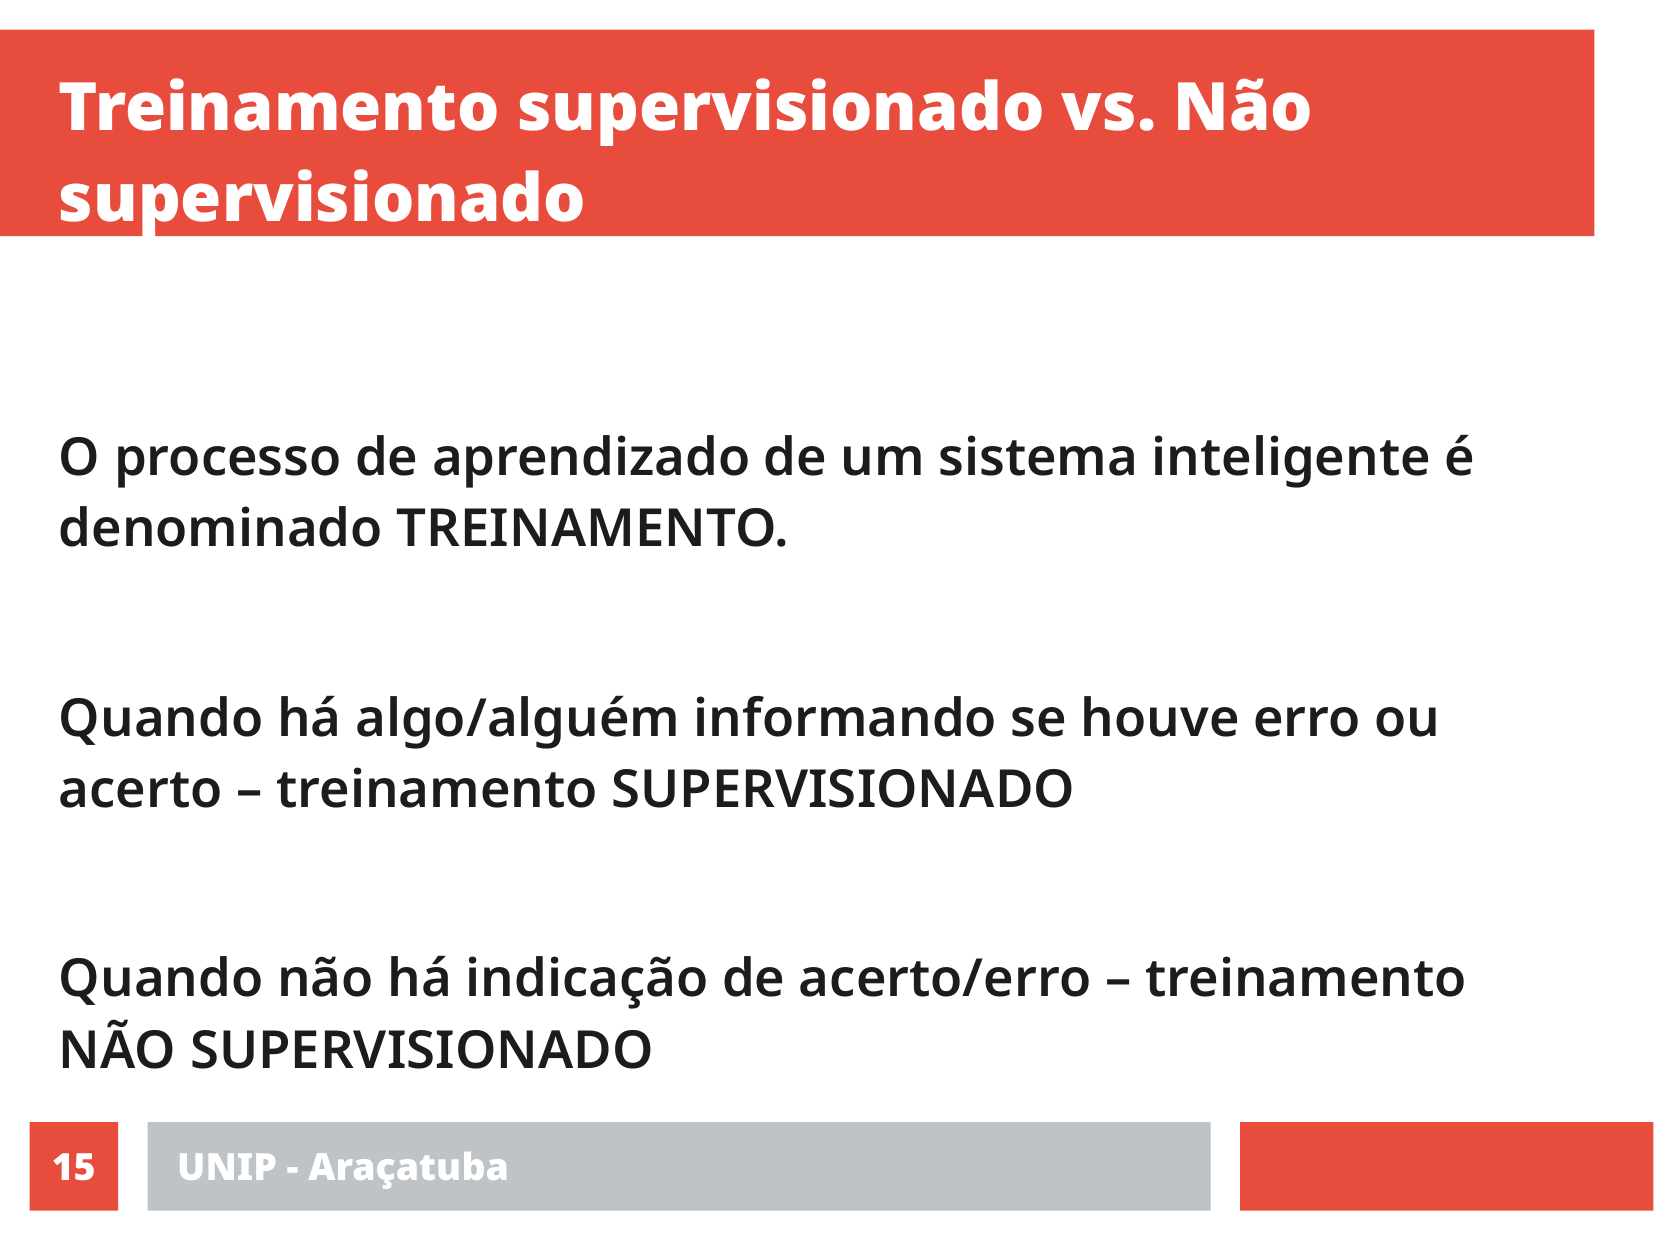

# Treinamento supervisionado vs. Não supervisionado
O processo de aprendizado de um sistema inteligente é denominado TREINAMENTO.
Quando há algo/alguém informando se houve erro ou acerto – treinamento SUPERVISIONADO
Quando não há indicação de acerto/erro – treinamento NÃO SUPERVISIONADO
15
UNIP - Araçatuba